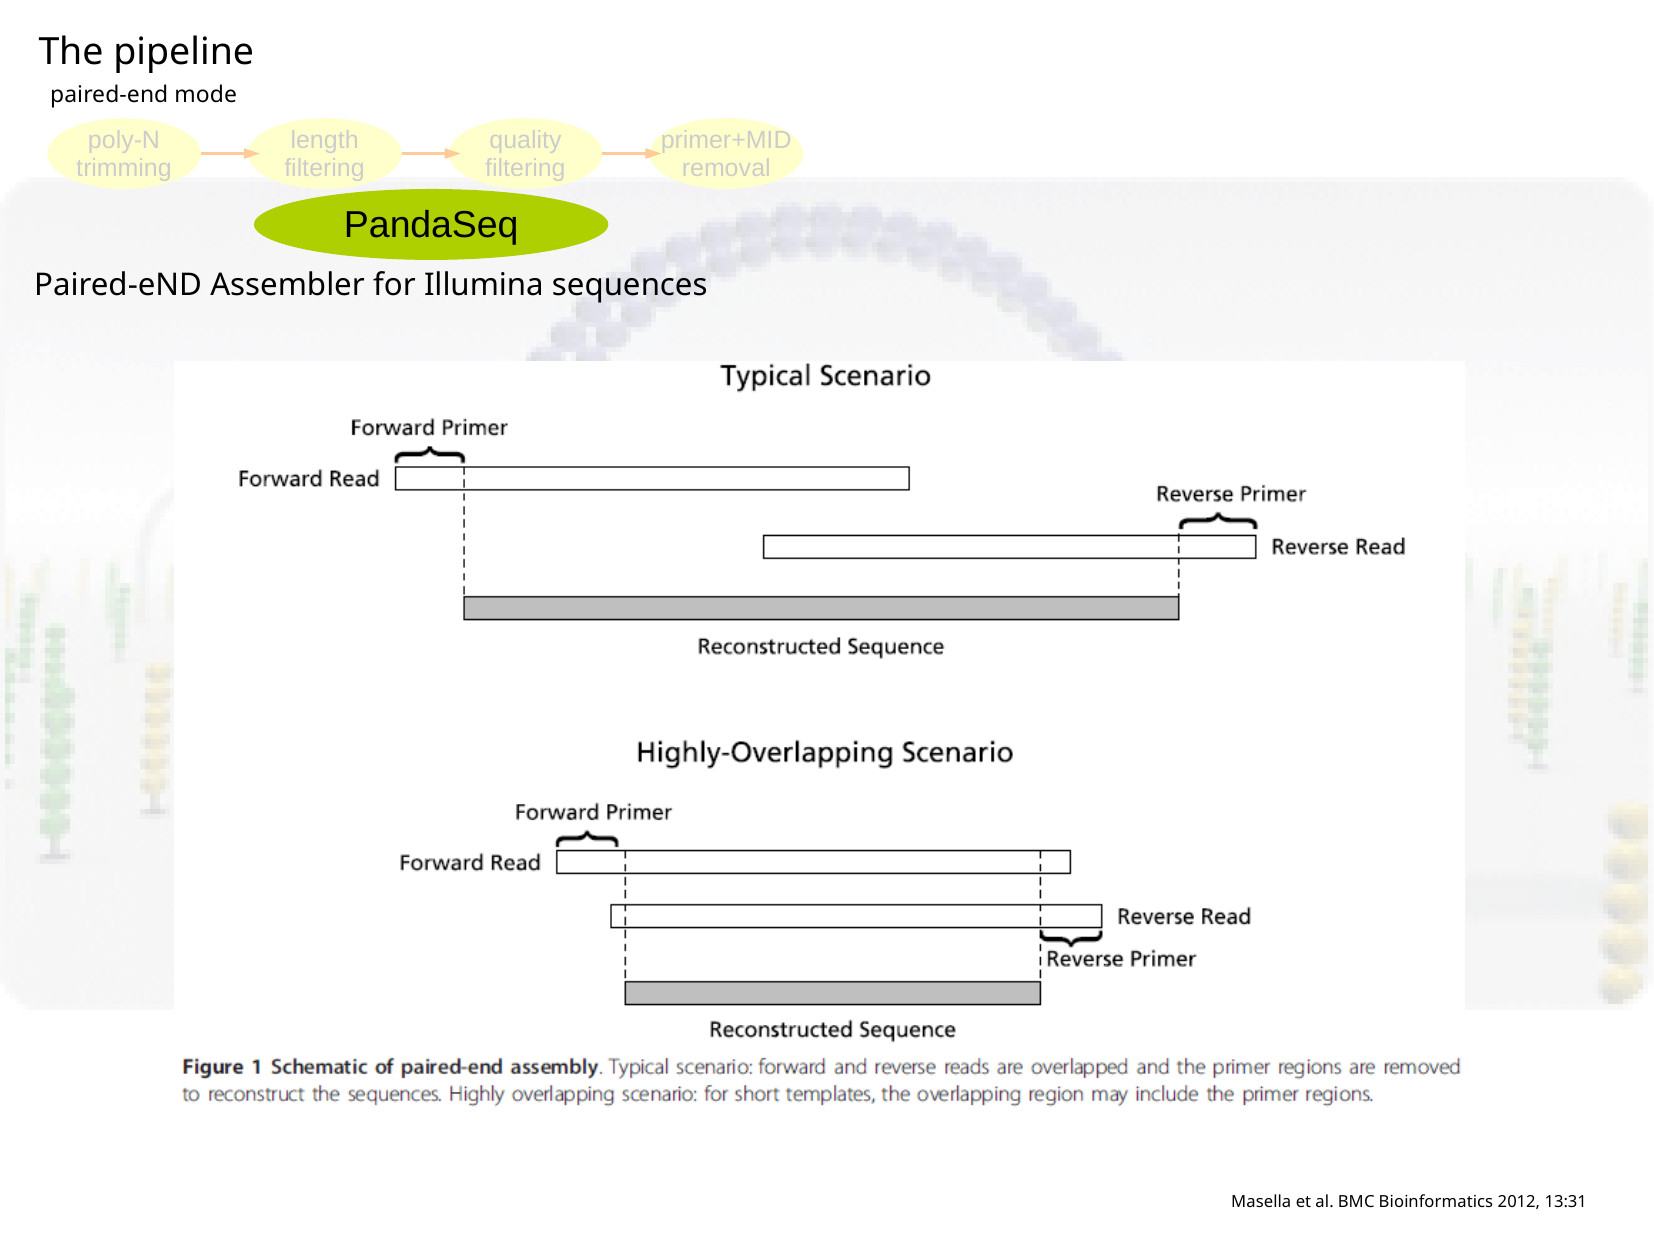

The pipeline
paired-end mode
quality
filtering
primer+MID
removal
poly-N
trimming
length
filtering
PandaSeq
Paired-eND Assembler for Illumina sequences
Masella et al. BMC Bioinformatics 2012, 13:31